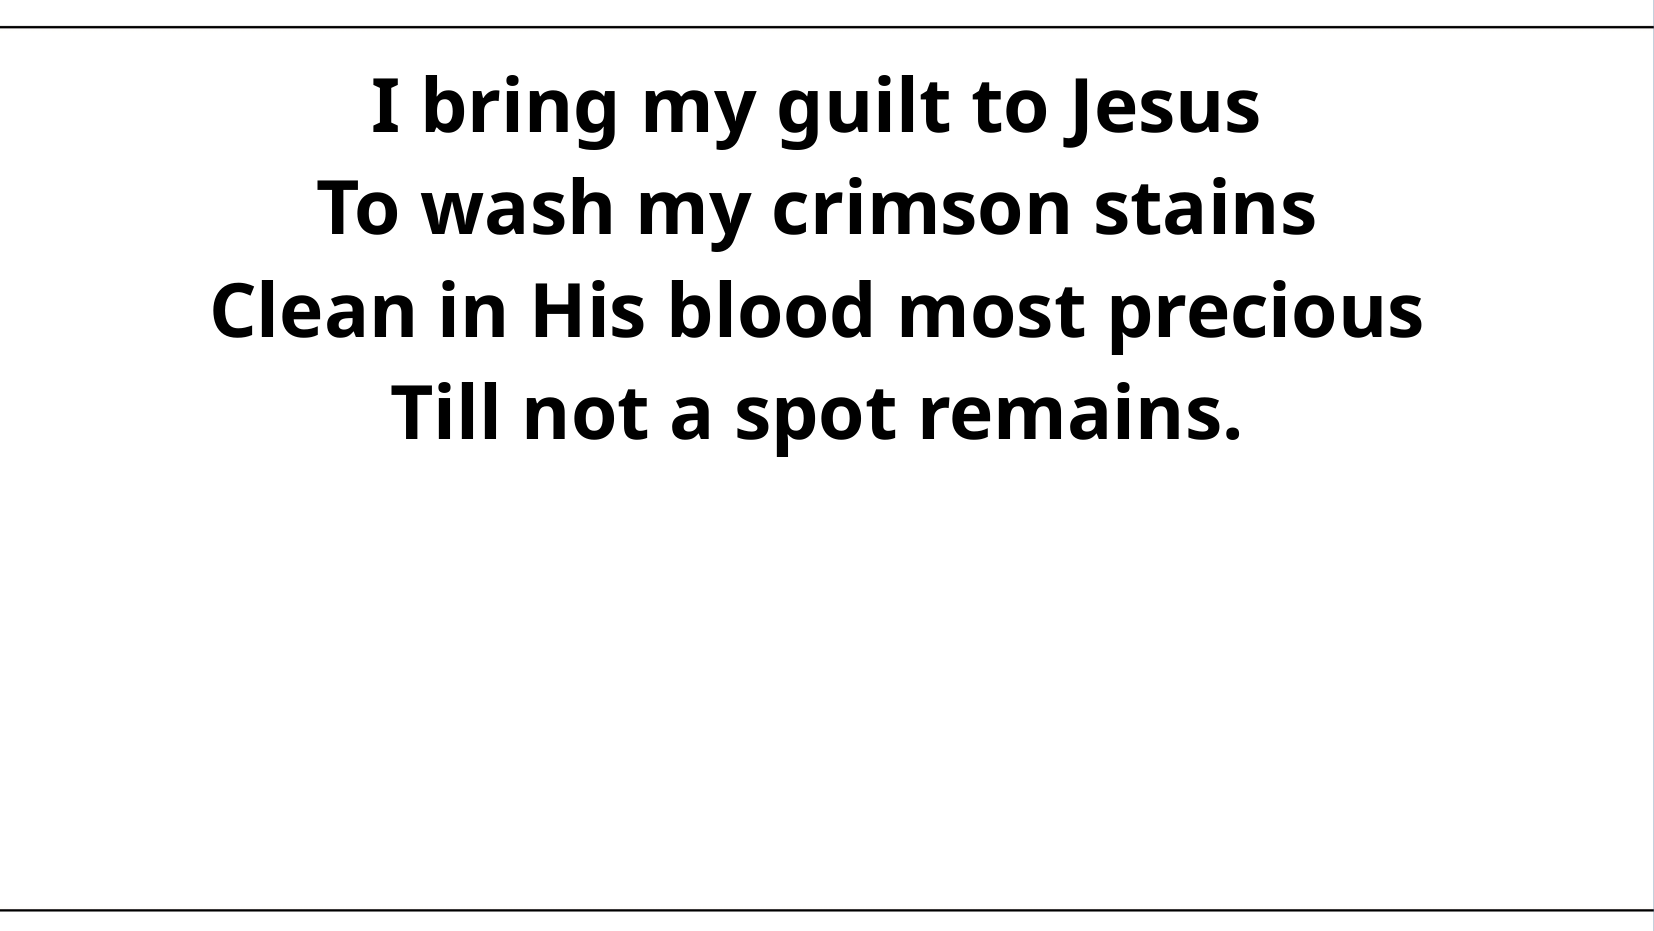

I bring my guilt to Jesus
To wash my crimson stains
Clean in His blood most precious
Till not a spot remains.